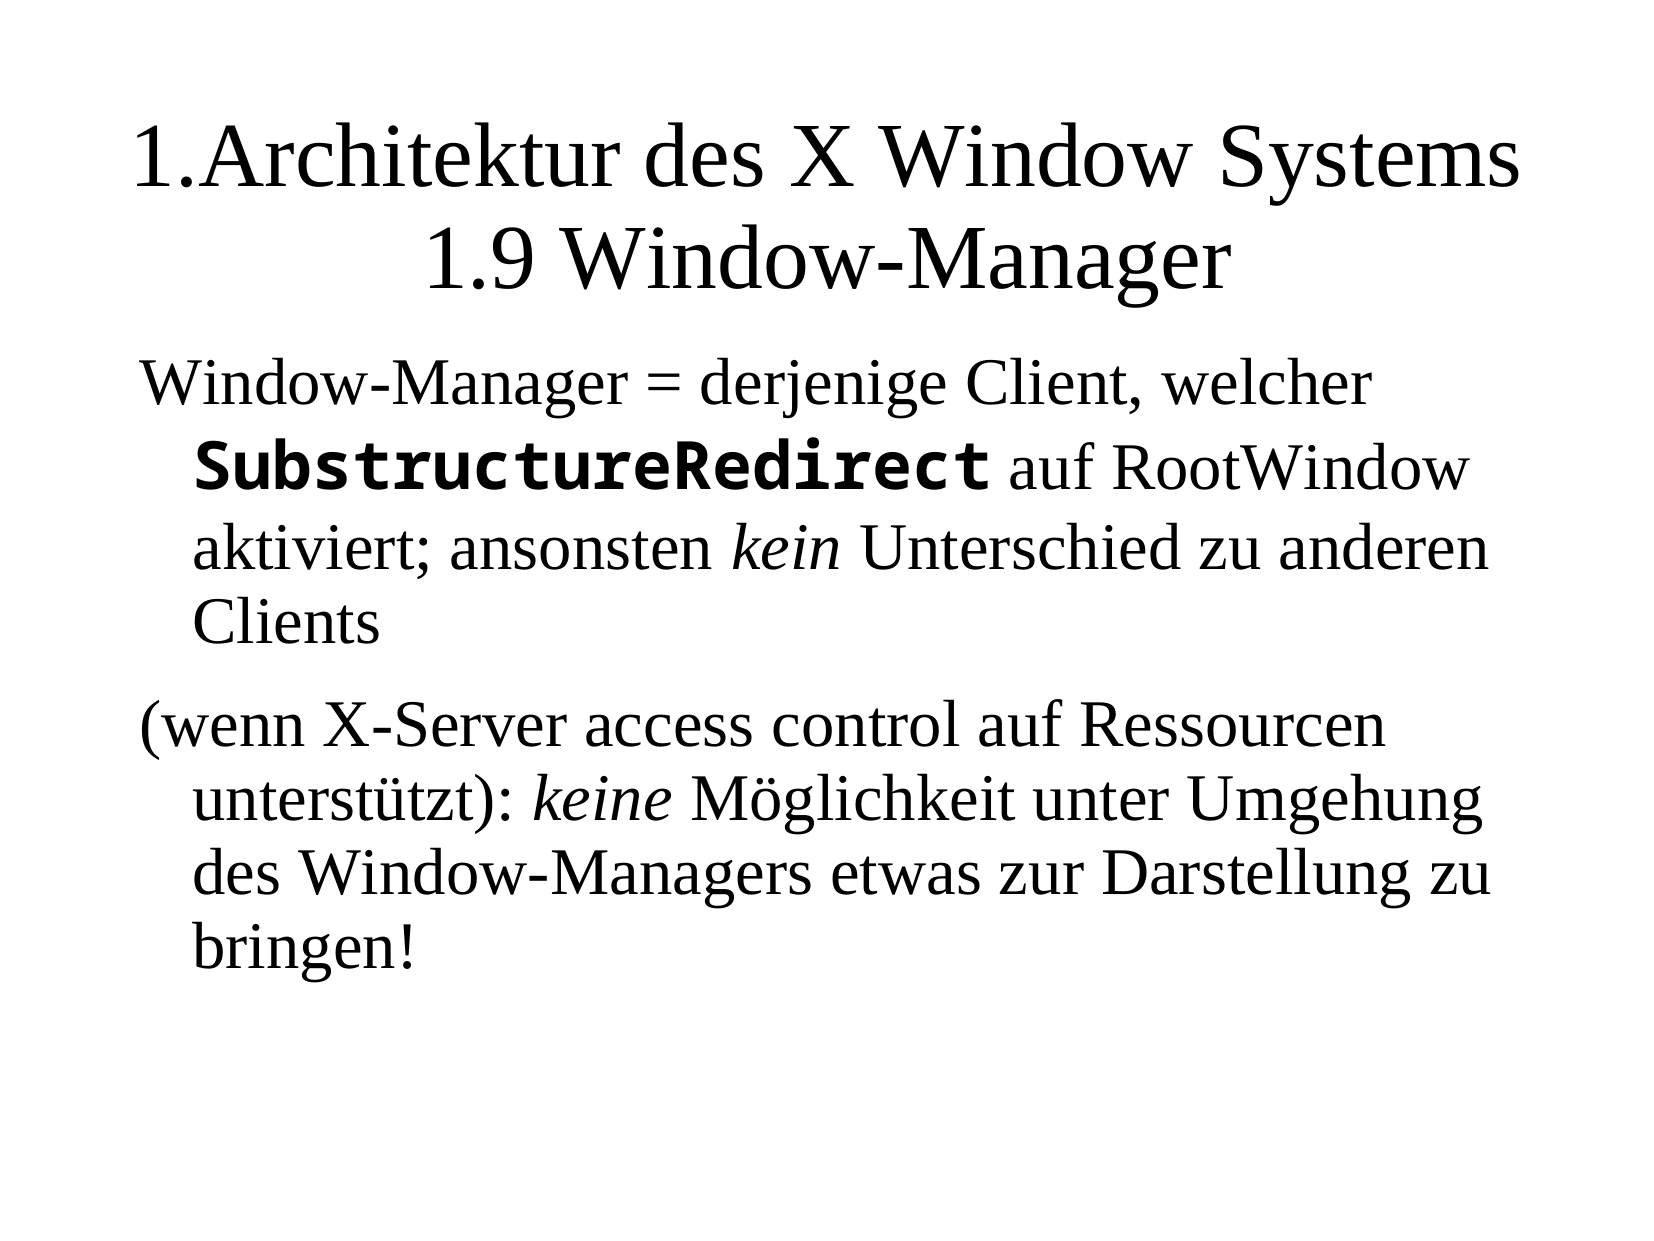

# 1.Architektur des X Window Systems 1.9 Window-Manager
Window-Manager = derjenige Client, welcher SubstructureRedirect auf RootWindow aktiviert; ansonsten kein Unterschied zu anderen Clients
(wenn X-Server access control auf Ressourcen unterstützt): keine Möglichkeit unter Umgehung des Window-Managers etwas zur Darstellung zu bringen!